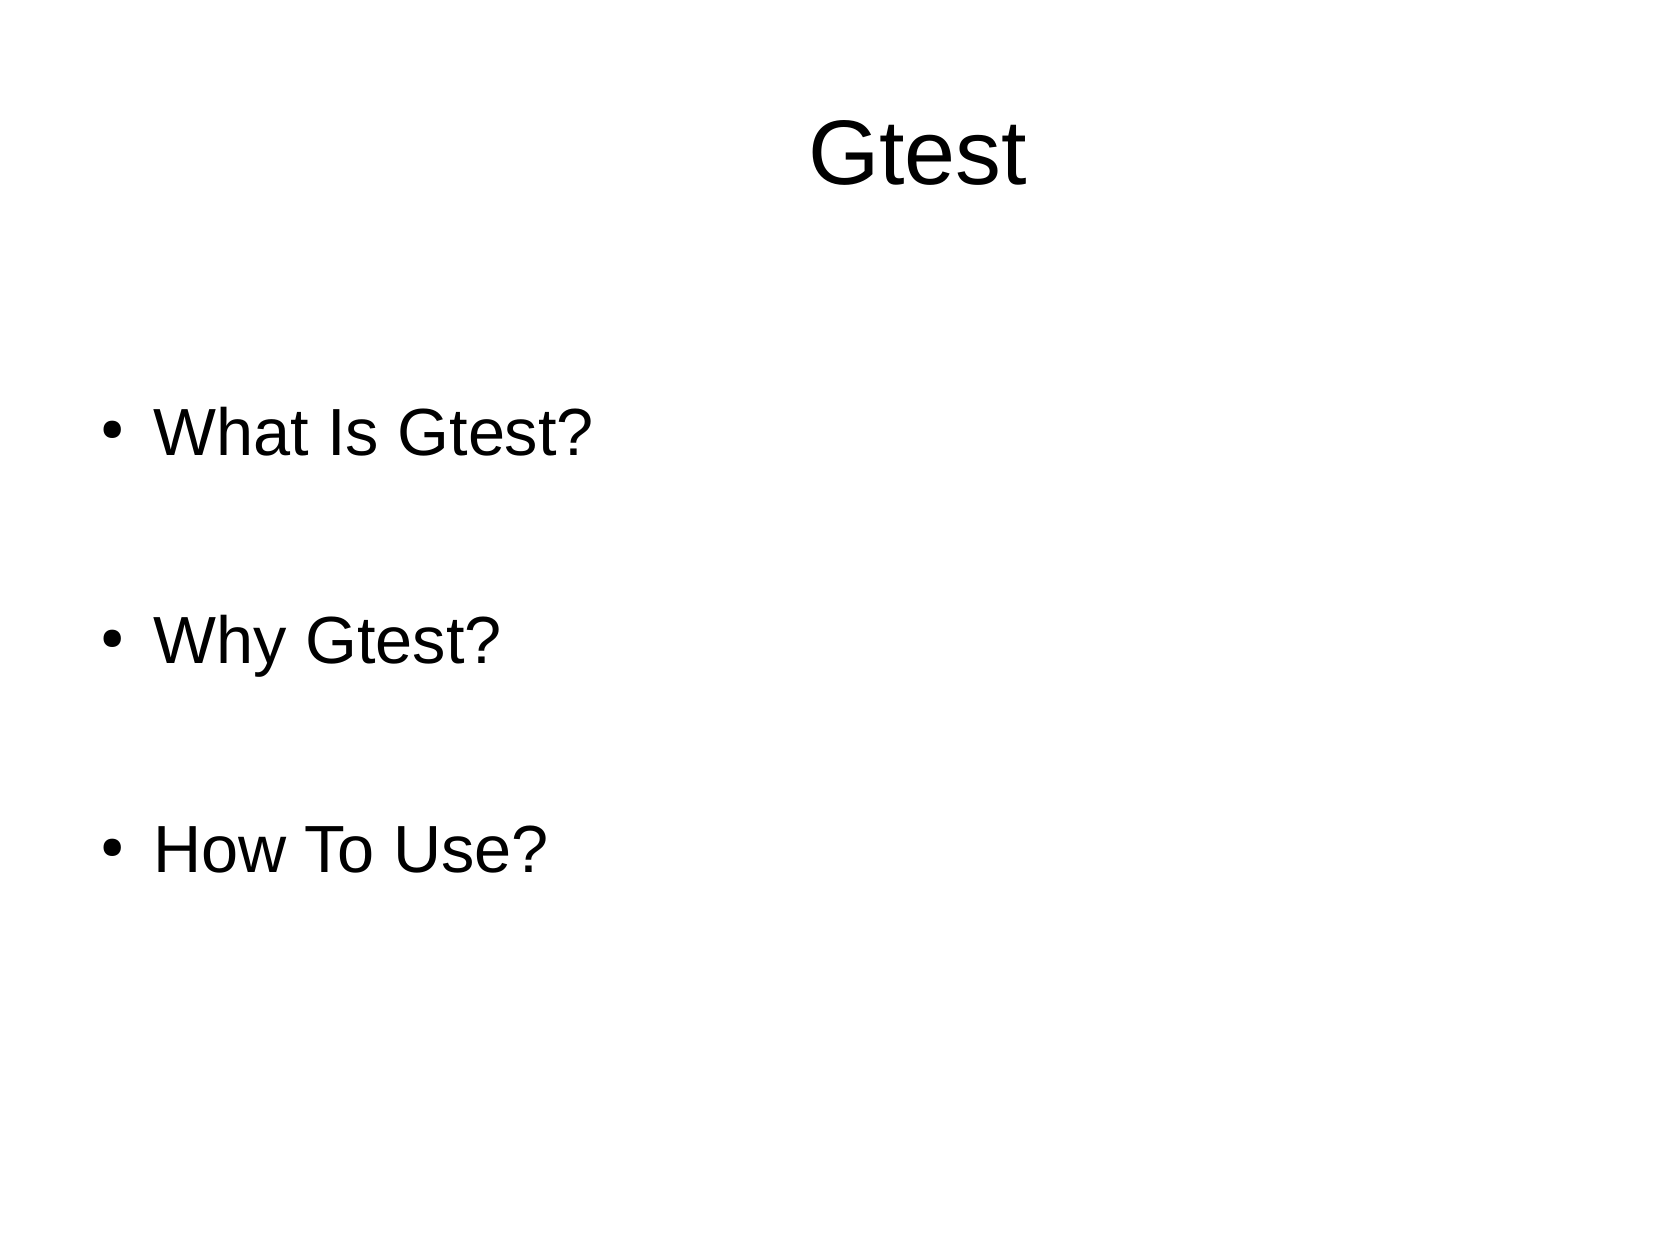

# Gtest
What Is Gtest?
Why Gtest?
How To Use?